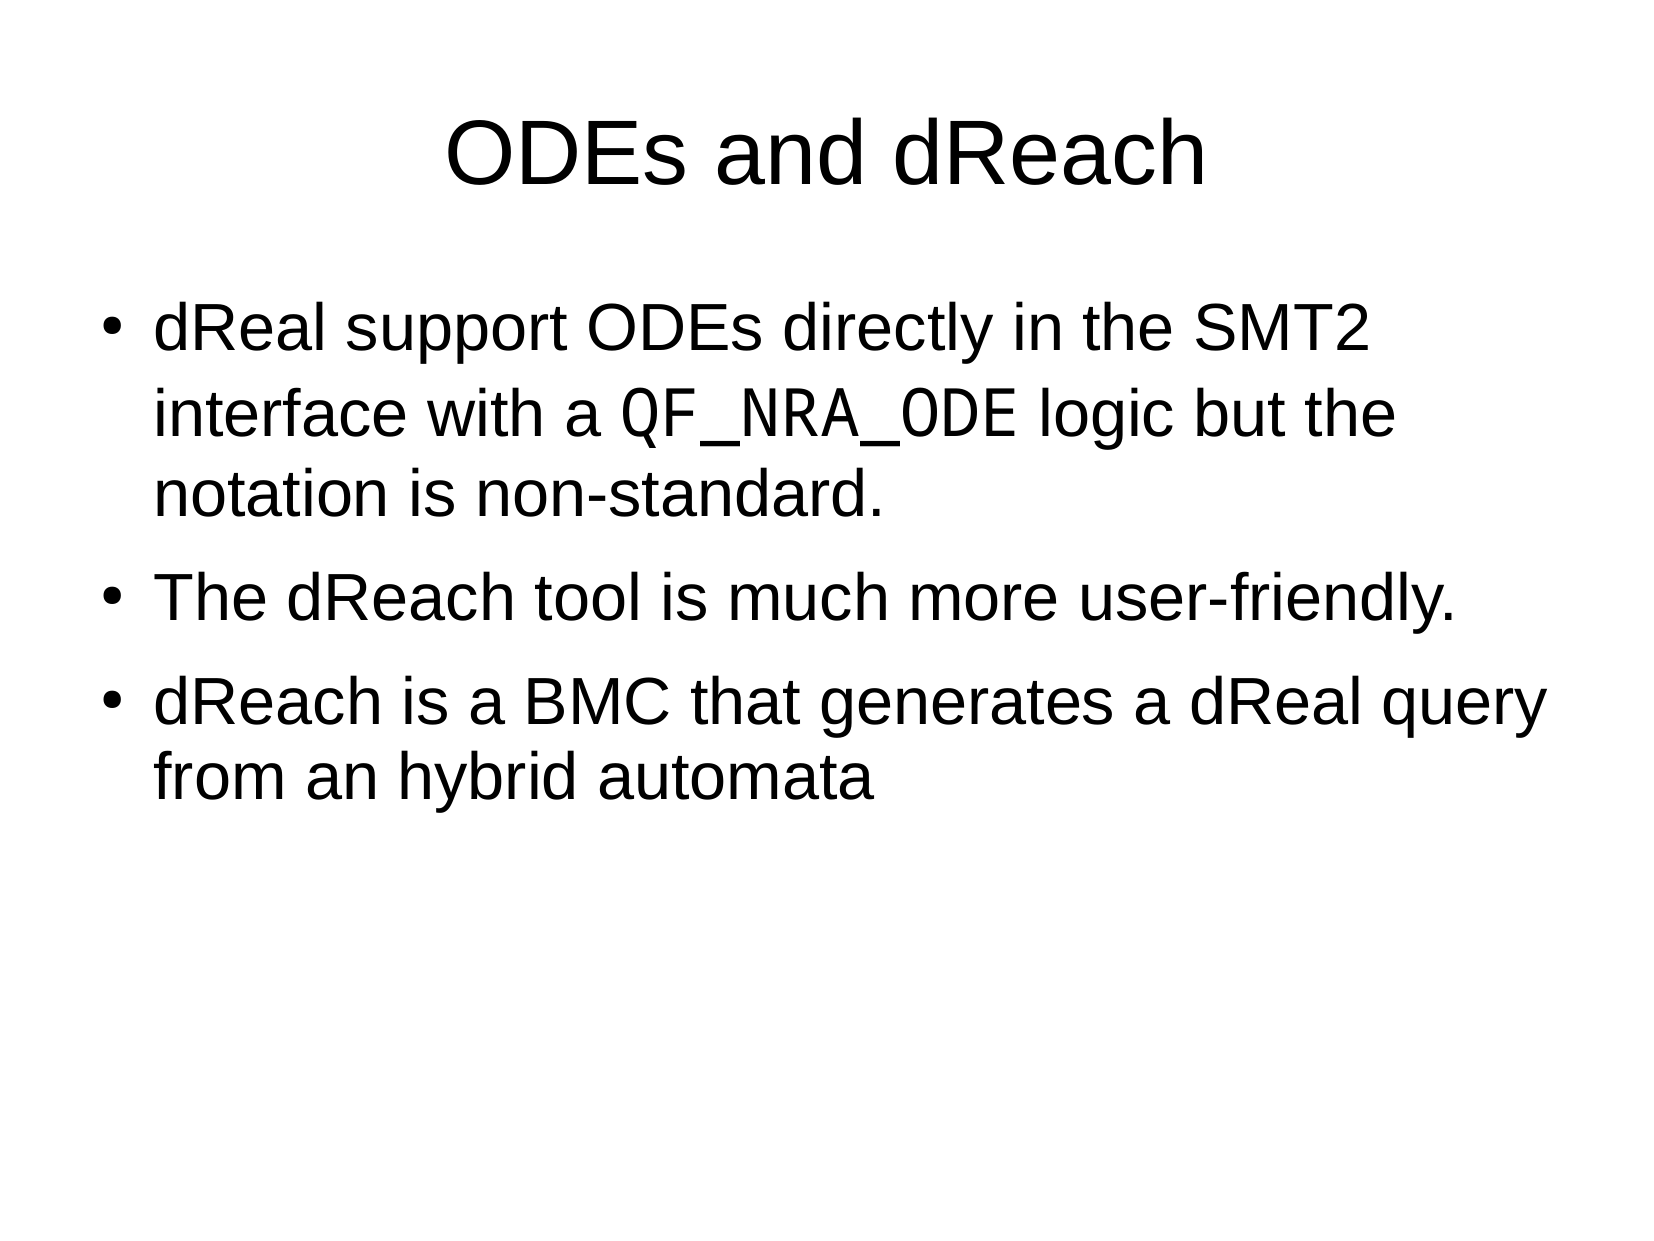

# ODEs and dReach
dReal support ODEs directly in the SMT2 interface with a QF_NRA_ODE logic but the notation is non-standard.
The dReach tool is much more user-friendly.
dReach is a BMC that generates a dReal query from an hybrid automata